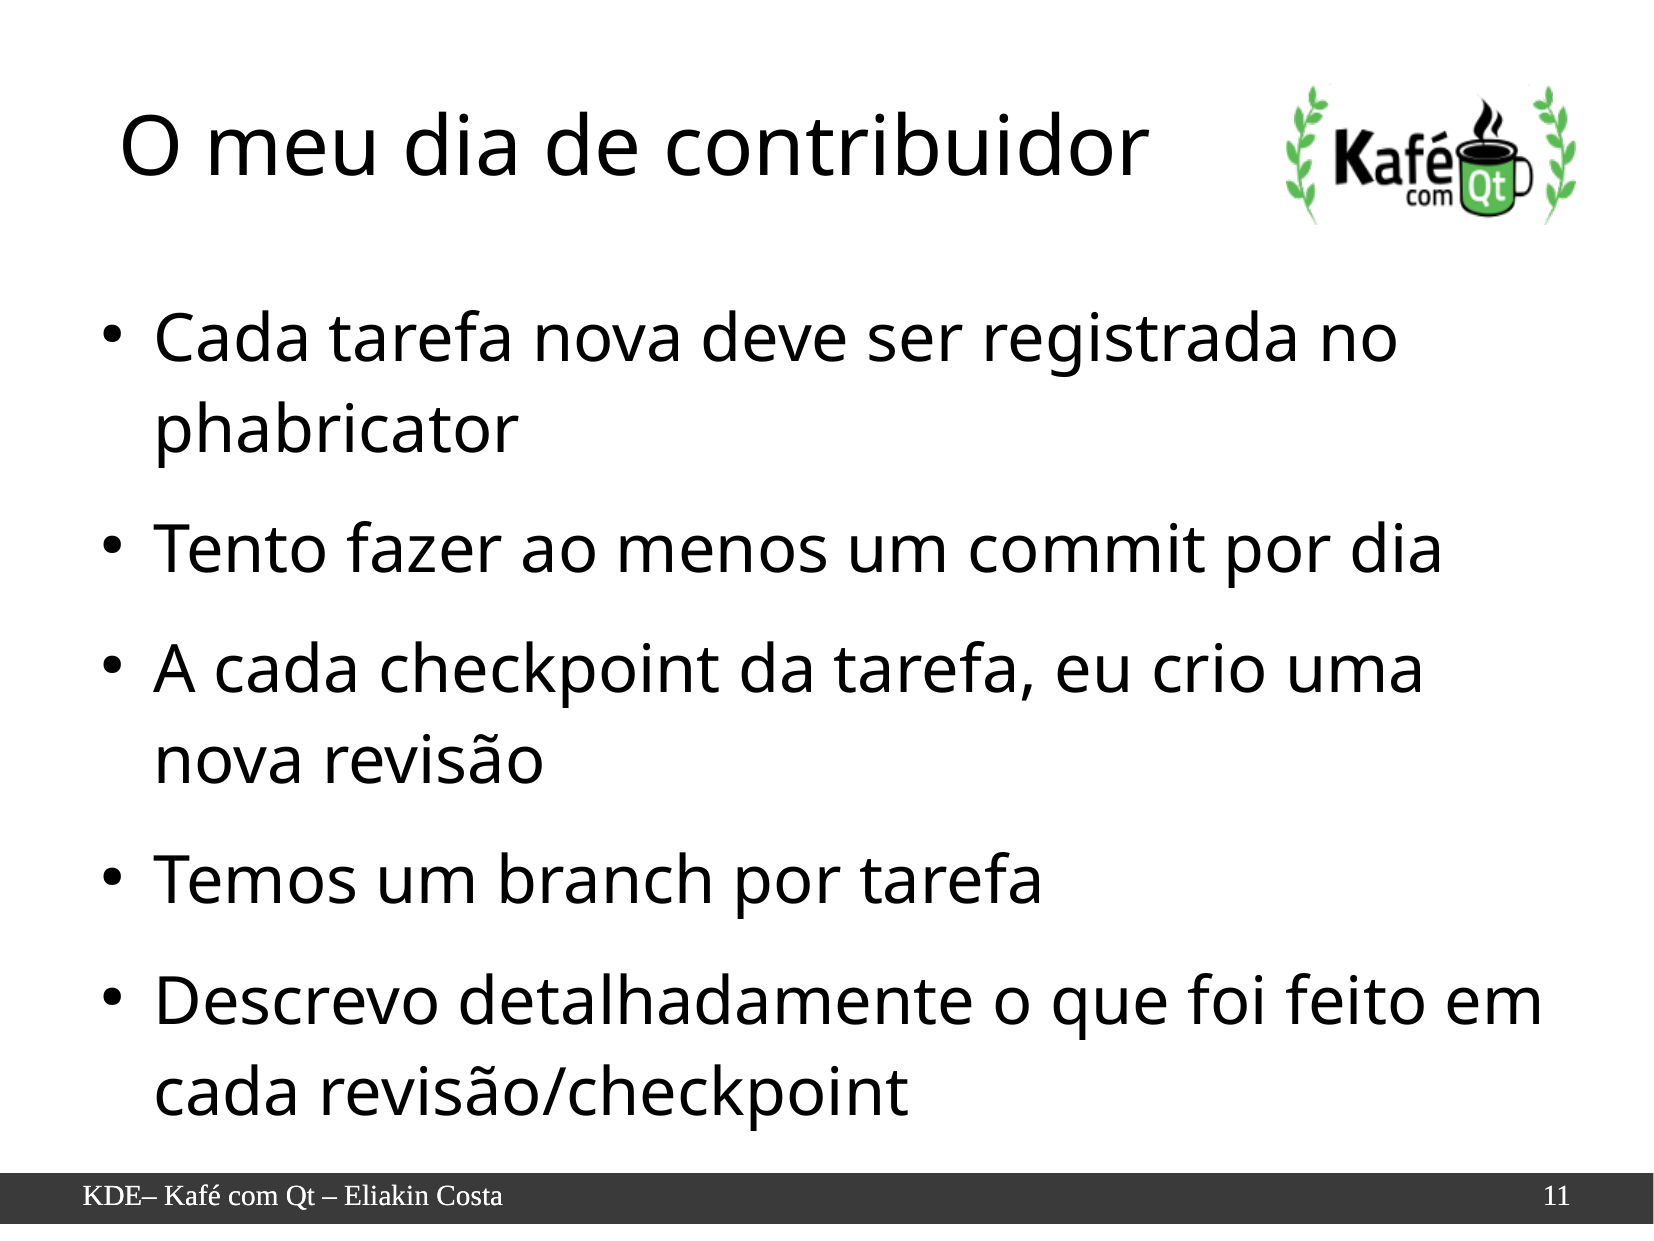

# O meu dia de contribuidor
Cada tarefa nova deve ser registrada no phabricator
Tento fazer ao menos um commit por dia
A cada checkpoint da tarefa, eu crio uma nova revisão
Temos um branch por tarefa
Descrevo detalhadamente o que foi feito em cada revisão/checkpoint